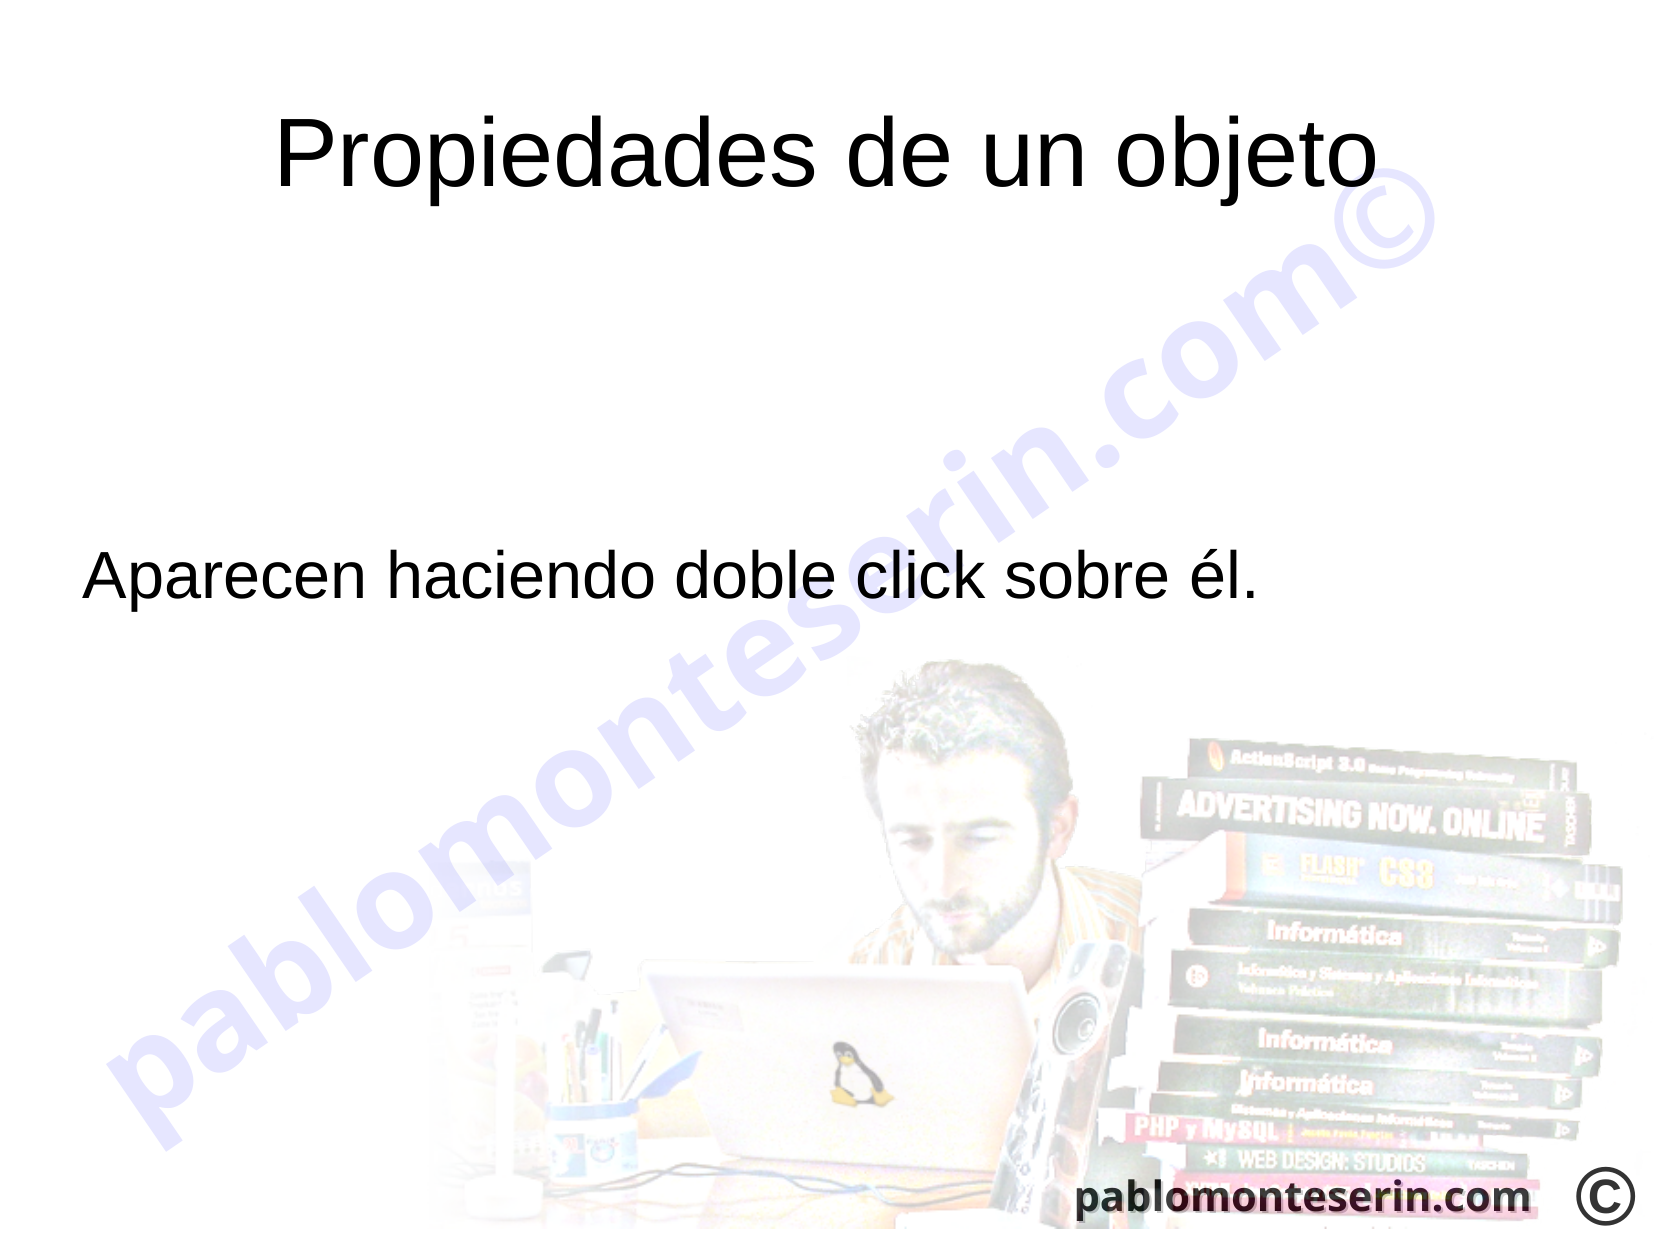

# Propiedades de un objeto
Aparecen haciendo doble click sobre él.